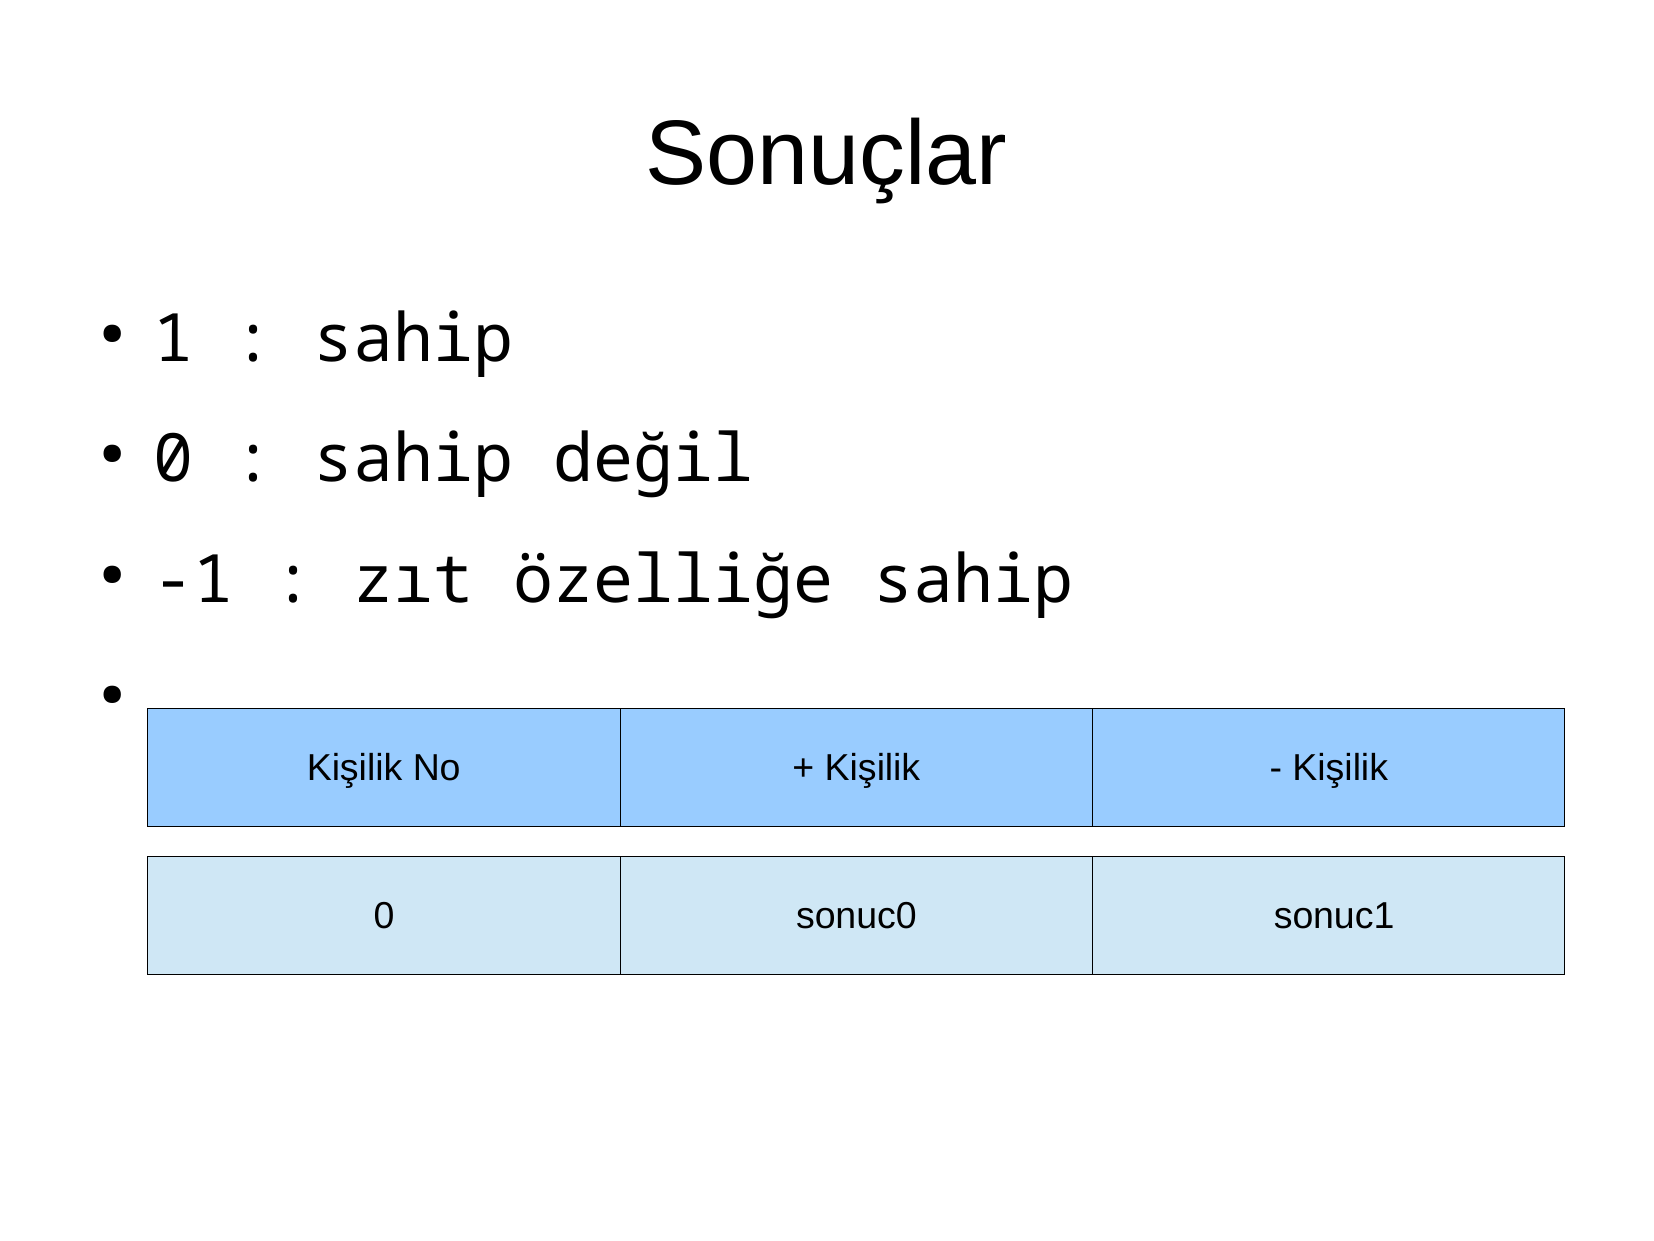

# Sonuçlar
1 : sahip
0 : sahip değil
-1 : zıt özelliğe sahip
Kişilik No
+ Kişilik
- Kişilik
0
sonuc0
 sonuc1